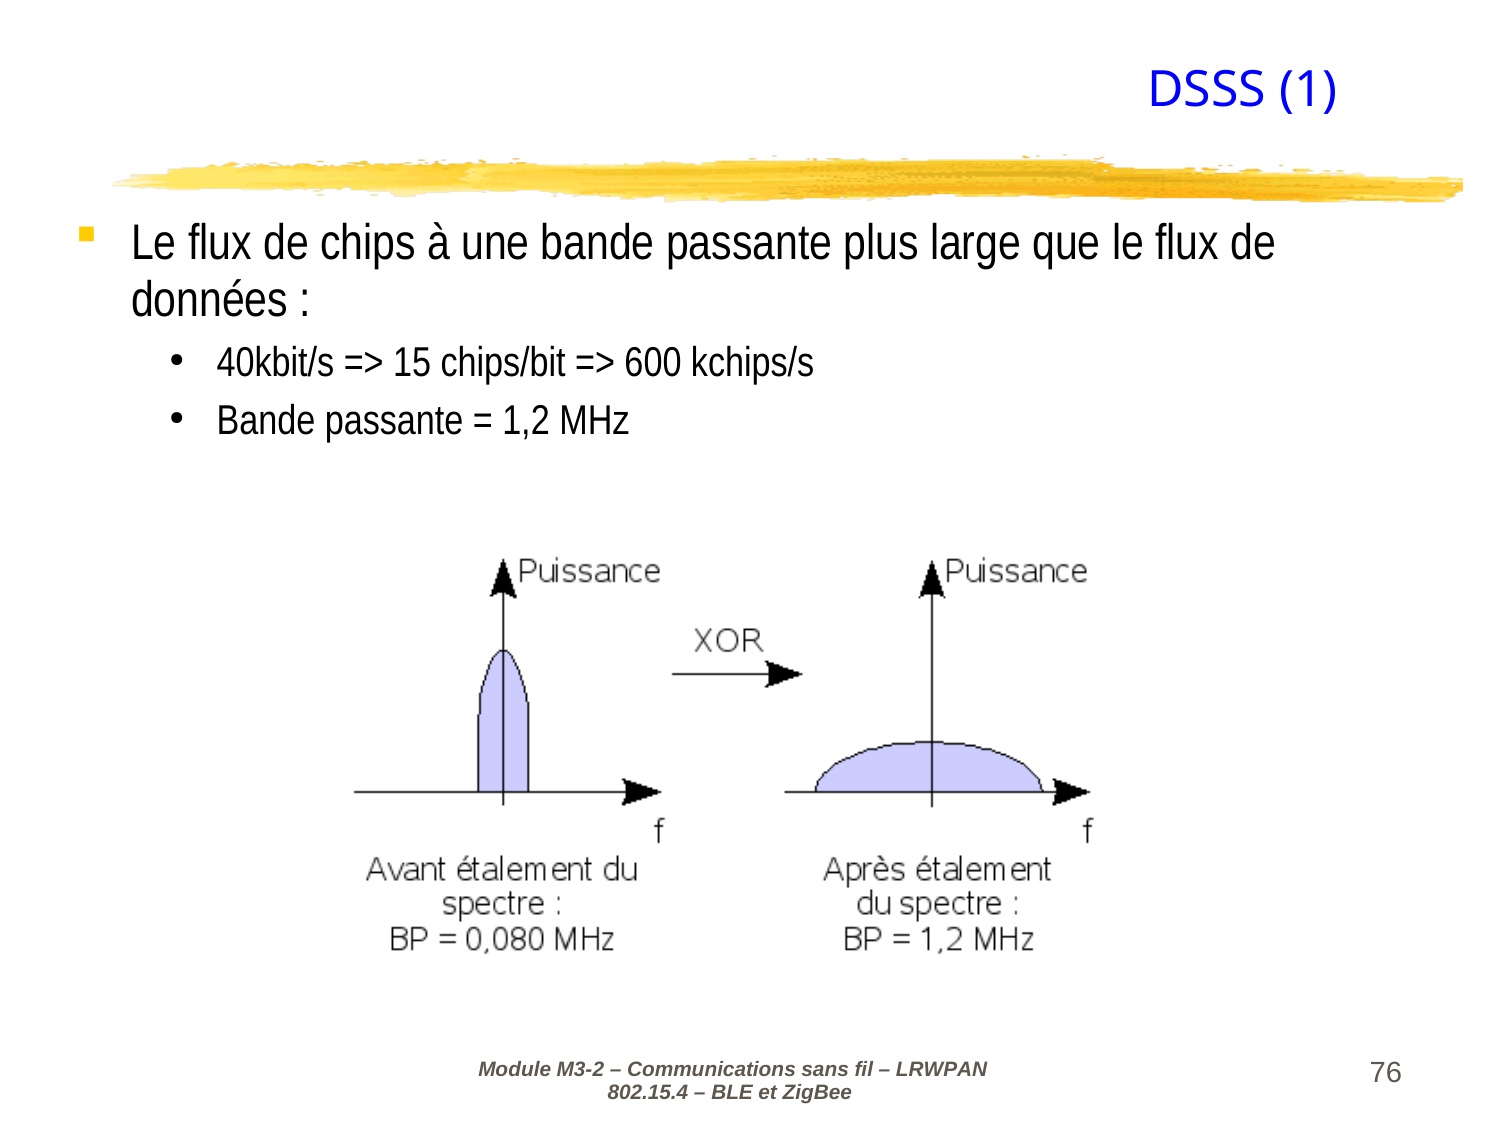

# DSSS (1)
Le flux de chips à une bande passante plus large que le flux de données :
40kbit/s => 15 chips/bit => 600 kchips/s
Bande passante = 1,2 MHz
76